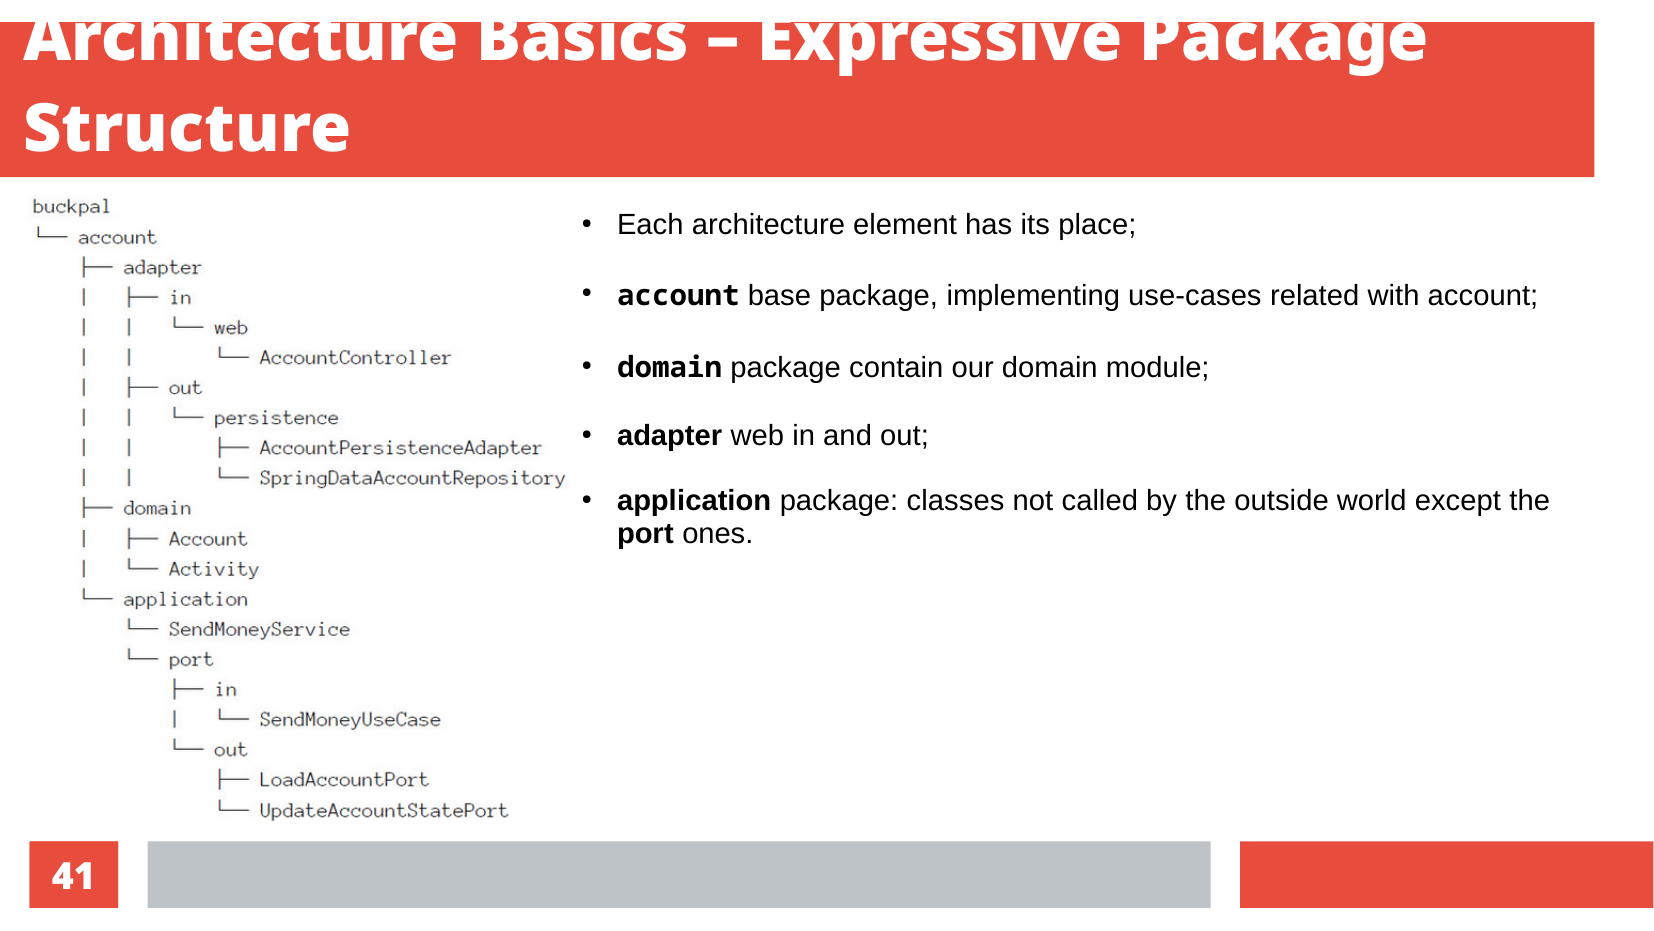

# Architecture Basics – Expressive Package Structure
Each architecture element has its place;
account base package, implementing use-cases related with account;
domain package contain our domain module;
adapter web in and out;
application package: classes not called by the outside world except the port ones.
41